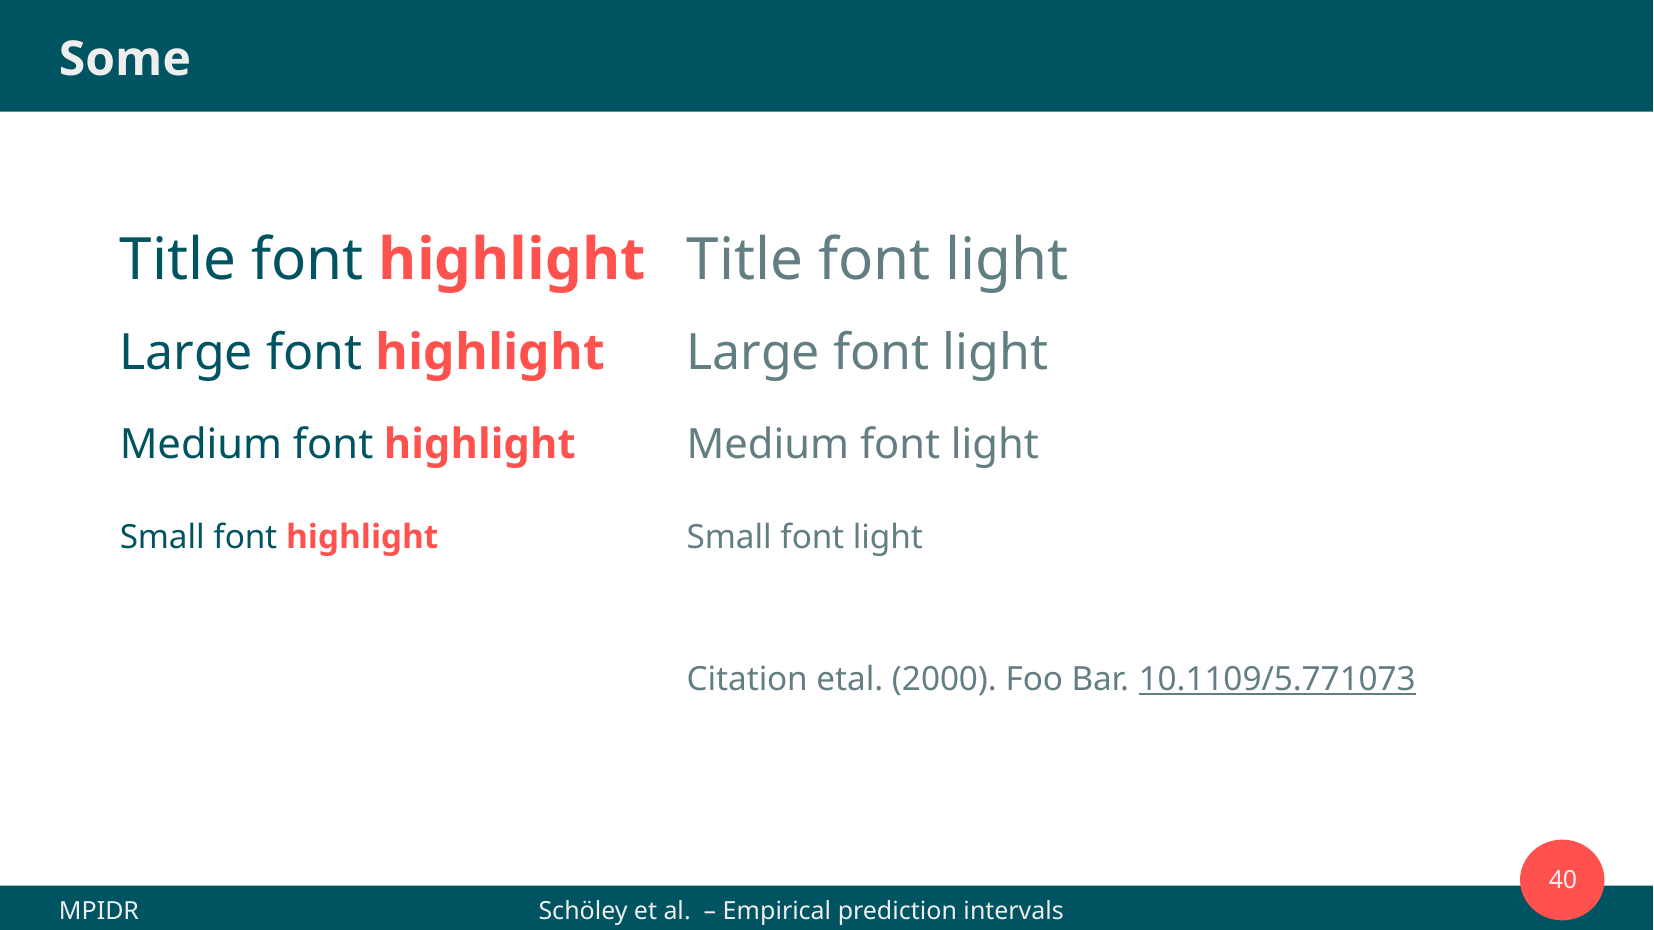

# Some
Title font highlight
Title font light
Large font highlight
Large font light
Medium font highlight
Medium font light
Small font highlight
Small font light
Citation etal. (2000). Foo Bar. 10.1109/5.771073
40
MPIDR
Schöley et al. – Empirical prediction intervals